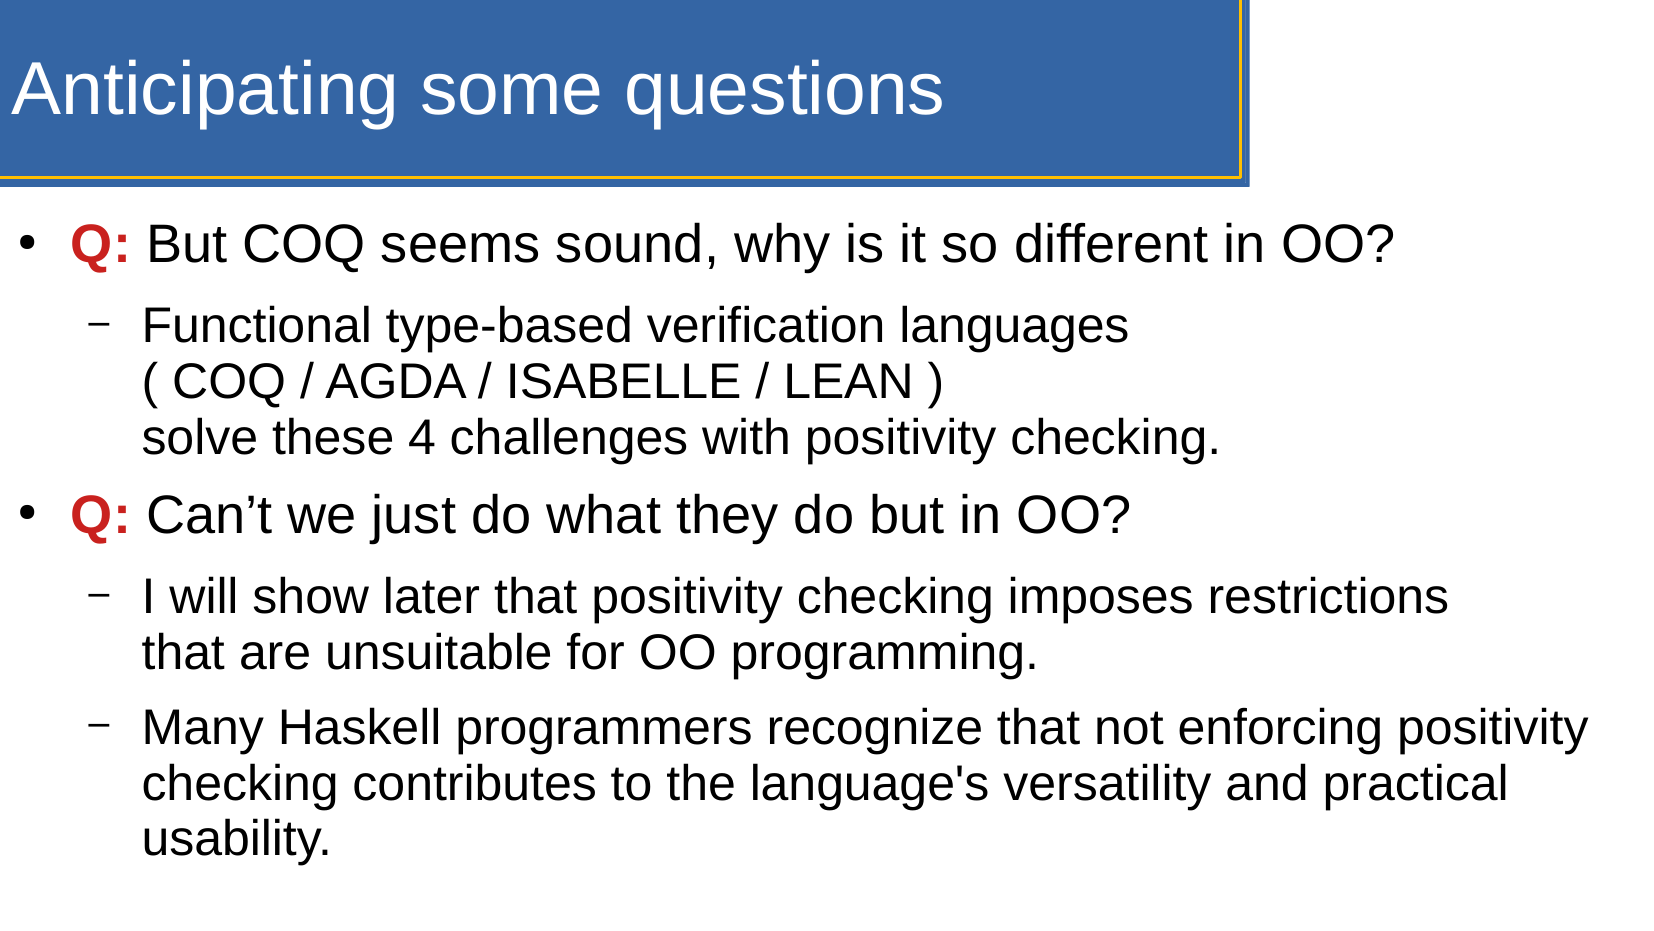

# Anticipating some questions
Q: But COQ seems sound, why is it so different in OO?
Functional type-based verification languages
( COQ / AGDA / ISABELLE / LEAN )
solve these 4 challenges with positivity checking.
Q: Can’t we just do what they do but in OO?
I will show later that positivity checking imposes restrictions
that are unsuitable for OO programming.
Many Haskell programmers recognize that not enforcing positivity checking contributes to the language's versatility and practical usability.